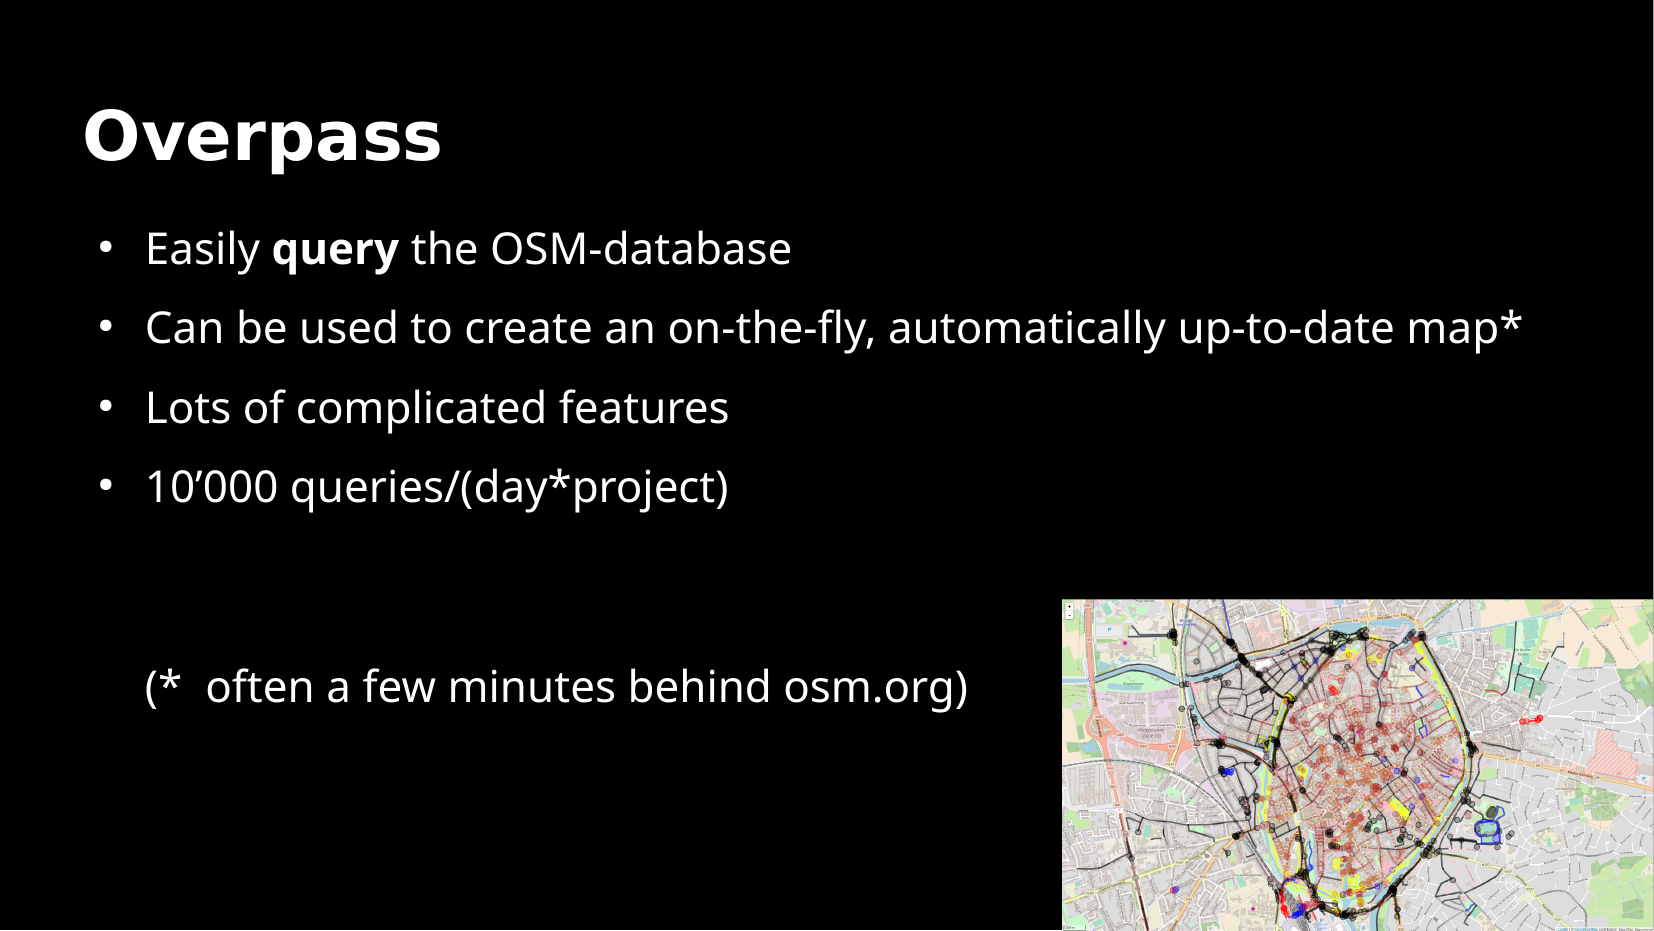

# Overpass
Easily query the OSM-database
Can be used to create an on-the-fly, automatically up-to-date map*
Lots of complicated features
10’000 queries/(day*project)
(* often a few minutes behind osm.org)